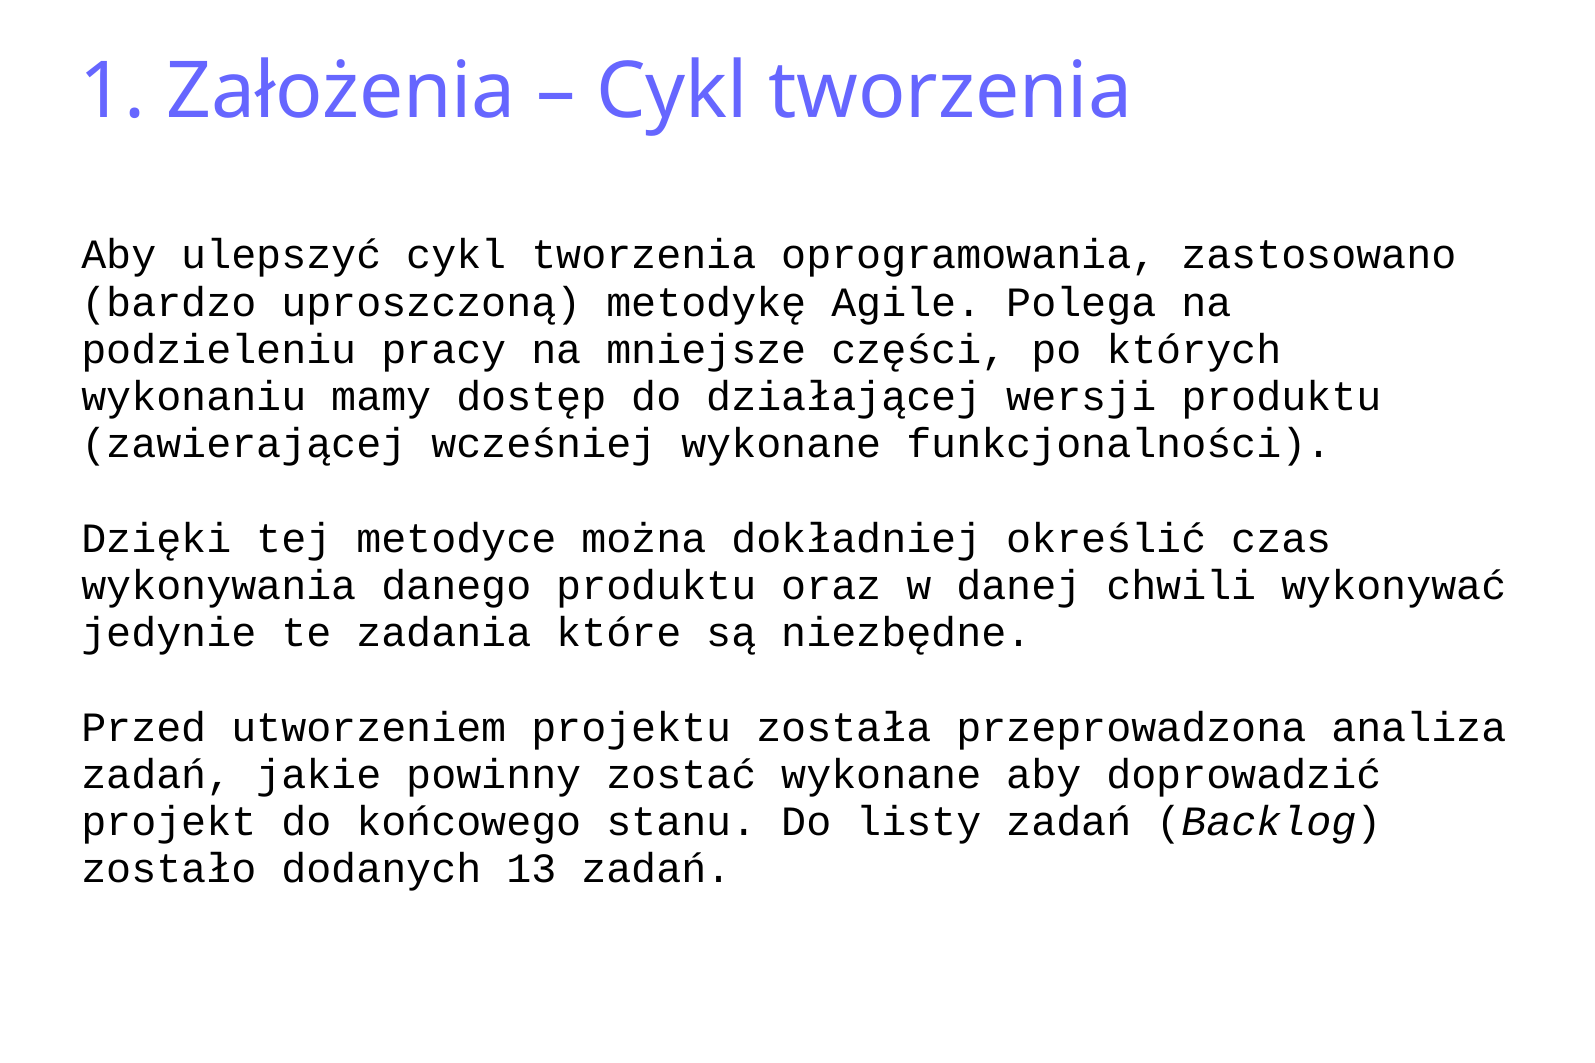

# 1. Założenia – Cykl tworzenia
Aby ulepszyć cykl tworzenia oprogramowania, zastosowano (bardzo uproszczoną) metodykę Agile. Polega na podzieleniu pracy na mniejsze części, po których wykonaniu mamy dostęp do działającej wersji produktu (zawierającej wcześniej wykonane funkcjonalności).
Dzięki tej metodyce można dokładniej określić czas wykonywania danego produktu oraz w danej chwili wykonywać jedynie te zadania które są niezbędne.
Przed utworzeniem projektu została przeprowadzona analiza zadań, jakie powinny zostać wykonane aby doprowadzić projekt do końcowego stanu. Do listy zadań (Backlog) zostało dodanych 13 zadań.